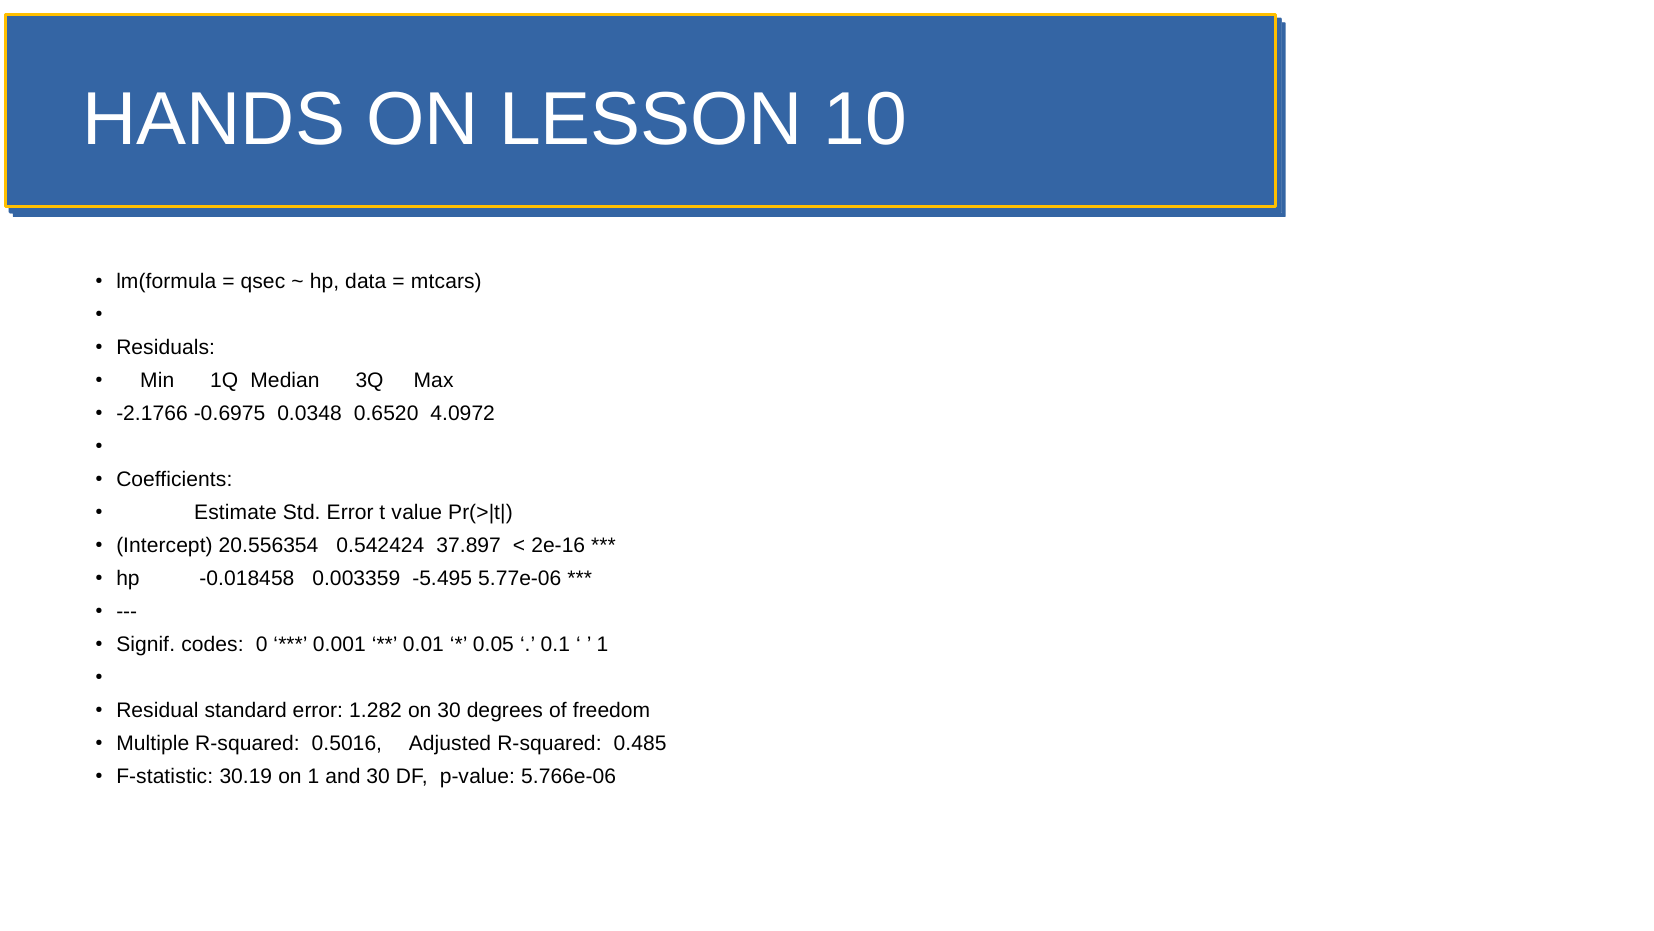

# HANDS ON LESSON 10
lm(formula = qsec ~ hp, data = mtcars)
Residuals:
 Min 1Q Median 3Q Max
-2.1766 -0.6975 0.0348 0.6520 4.0972
Coefficients:
 Estimate Std. Error t value Pr(>|t|)
(Intercept) 20.556354 0.542424 37.897 < 2e-16 ***
hp -0.018458 0.003359 -5.495 5.77e-06 ***
---
Signif. codes: 0 ‘***’ 0.001 ‘**’ 0.01 ‘*’ 0.05 ‘.’ 0.1 ‘ ’ 1
Residual standard error: 1.282 on 30 degrees of freedom
Multiple R-squared: 0.5016,	Adjusted R-squared: 0.485
F-statistic: 30.19 on 1 and 30 DF, p-value: 5.766e-06